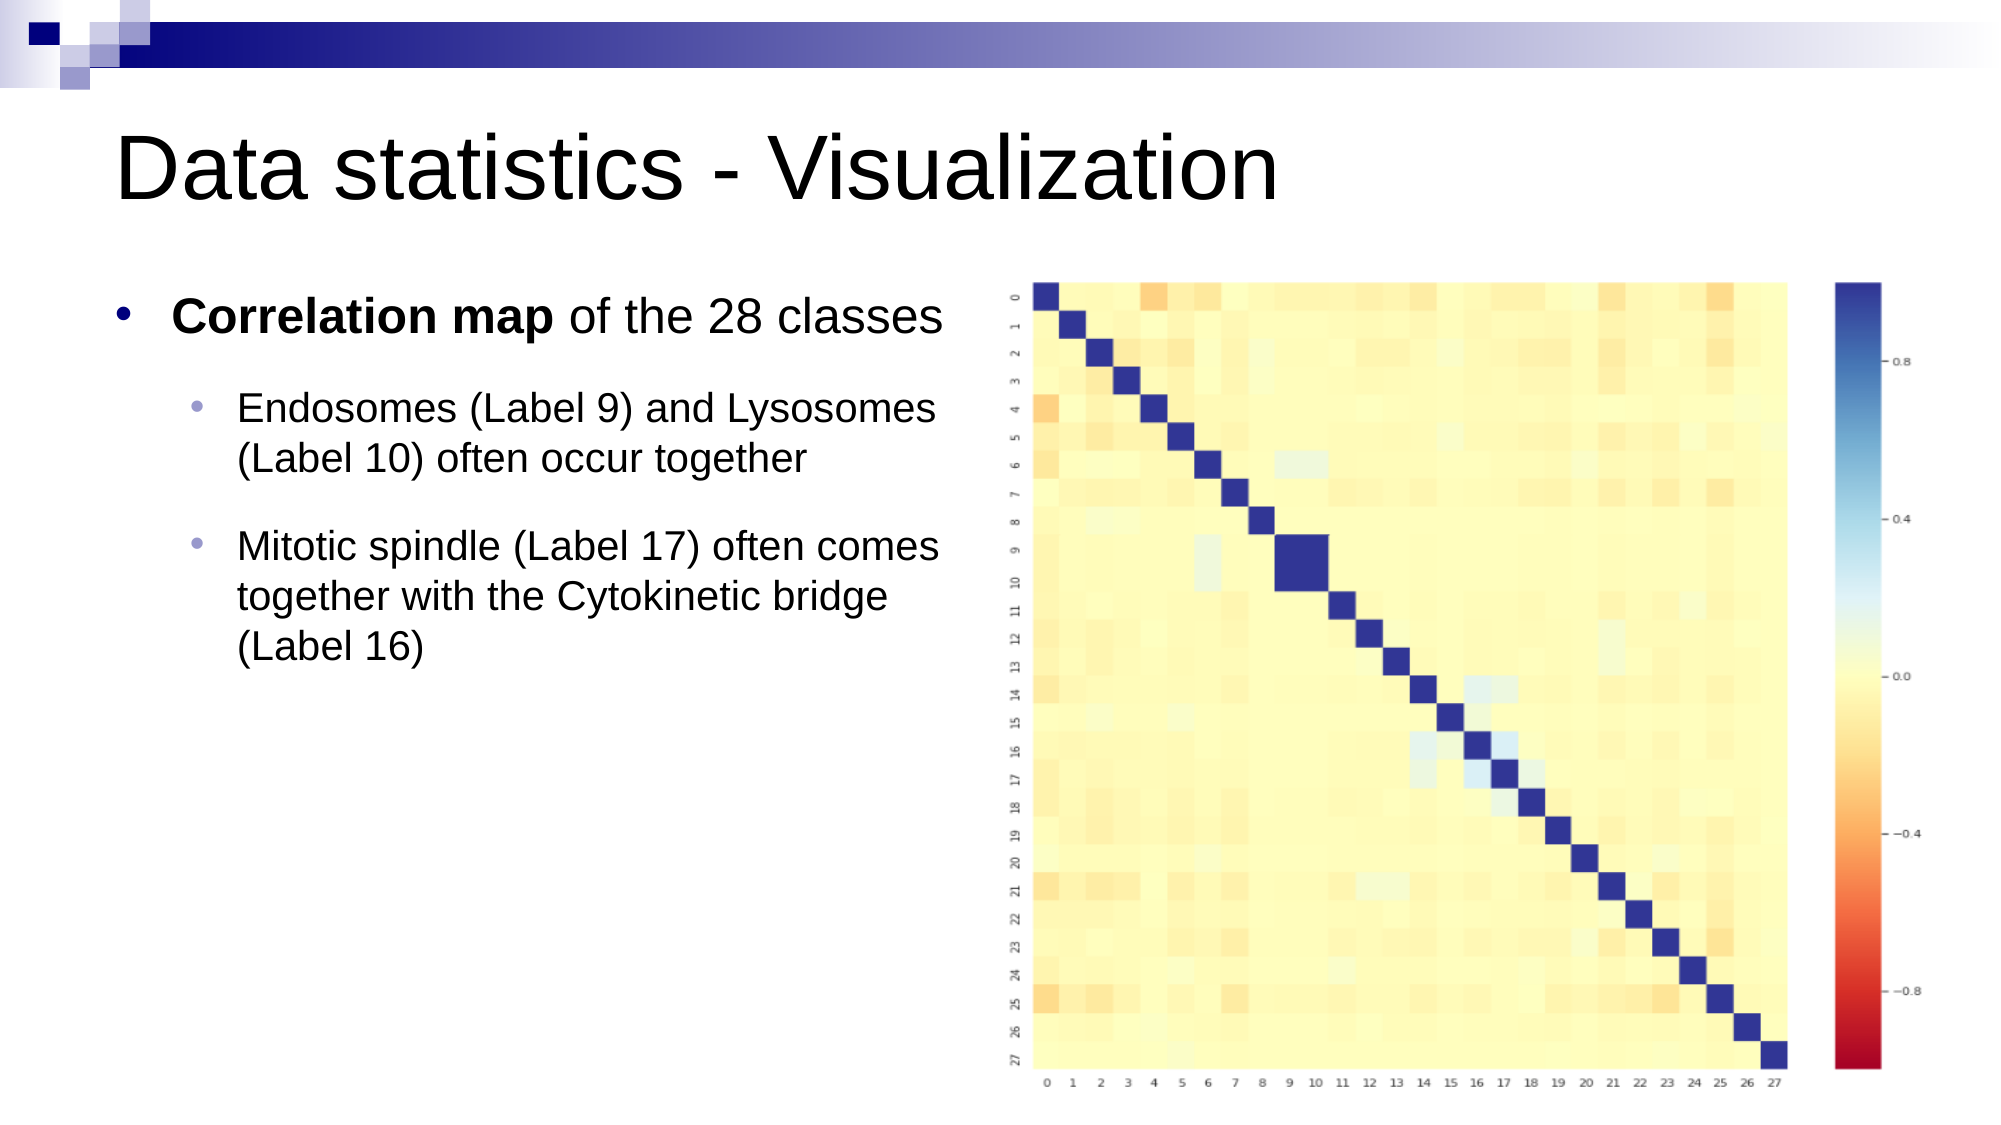

# Data statistics - Visualization
Correlation map of the 28 classes
Endosomes (Label 9) and Lysosomes (Label 10) often occur together
Mitotic spindle (Label 17) often comes together with the Cytokinetic bridge (Label 16)